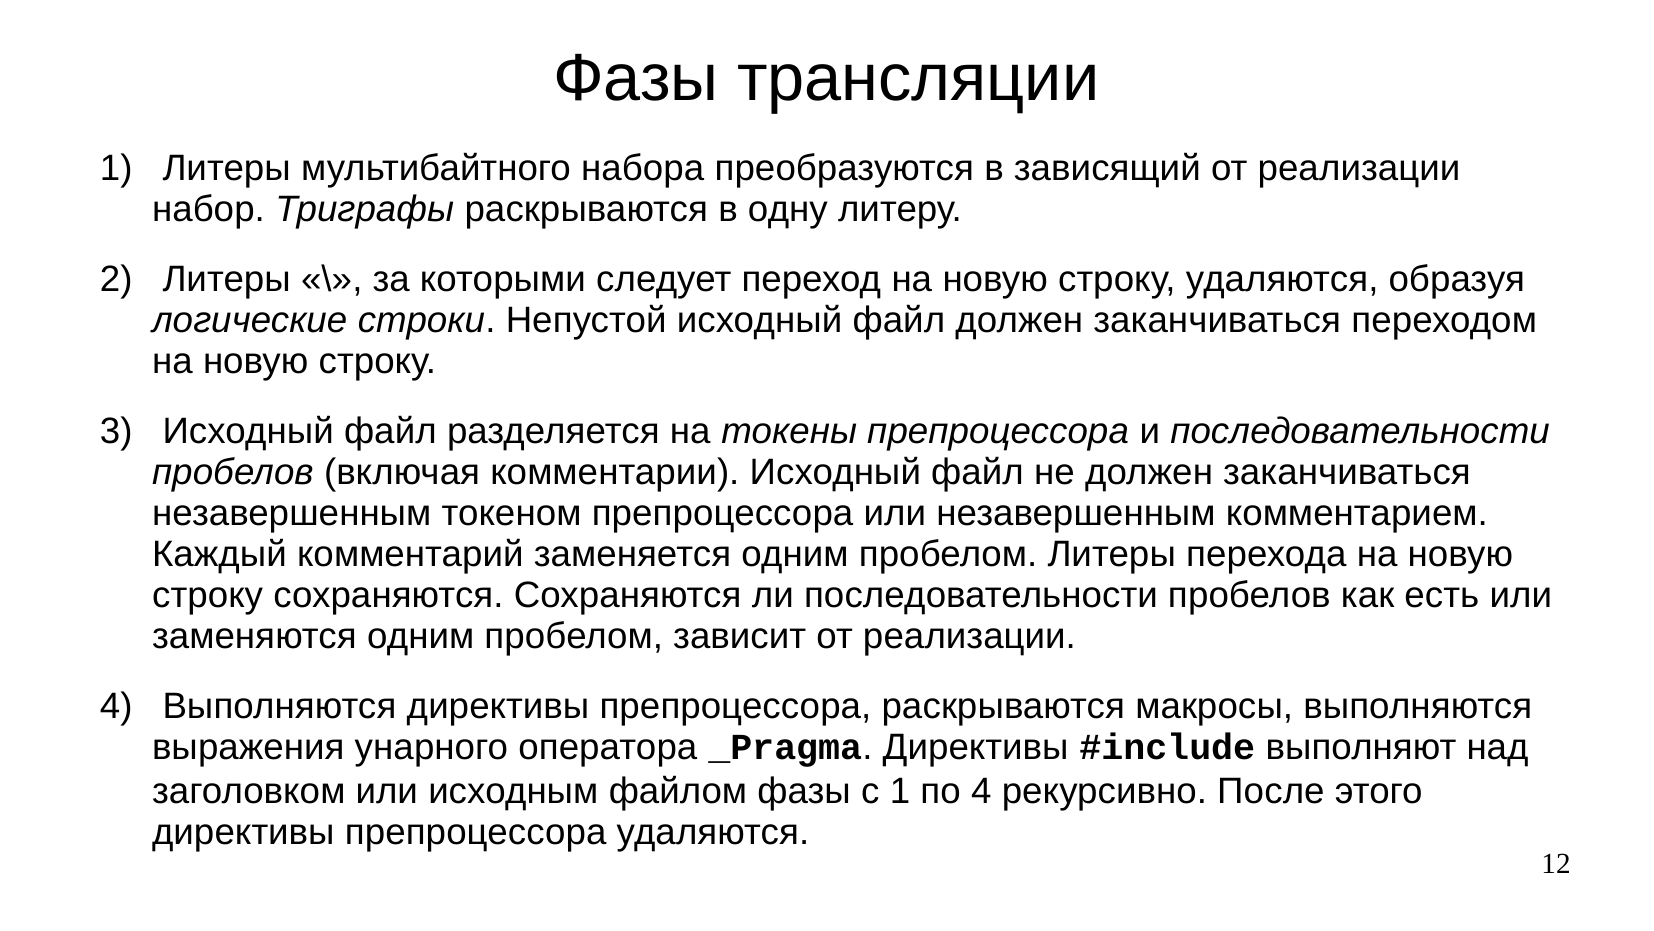

# Фазы трансляции
 Литеры мультибайтного набора преобразуются в зависящий от реализации набор. Триграфы раскрываются в одну литеру.
 Литеры «\», за которыми следует переход на новую строку, удаляются, образуя логические строки. Непустой исходный файл должен заканчиваться переходом на новую строку.
 Исходный файл разделяется на токены препроцессора и последовательности пробелов (включая комментарии). Исходный файл не должен заканчиваться незавершенным токеном препроцессора или незавершенным комментарием. Каждый комментарий заменяется одним пробелом. Литеры перехода на новую строку сохраняются. Сохраняются ли последовательности пробелов как есть или заменяются одним пробелом, зависит от реализации.
 Выполняются директивы препроцессора, раскрываются макросы, выполняются выражения унарного оператора _Pragma. Директивы #include выполняют над заголовком или исходным файлом фазы с 1 по 4 рекурсивно. После этого директивы препроцессора удаляются.
12